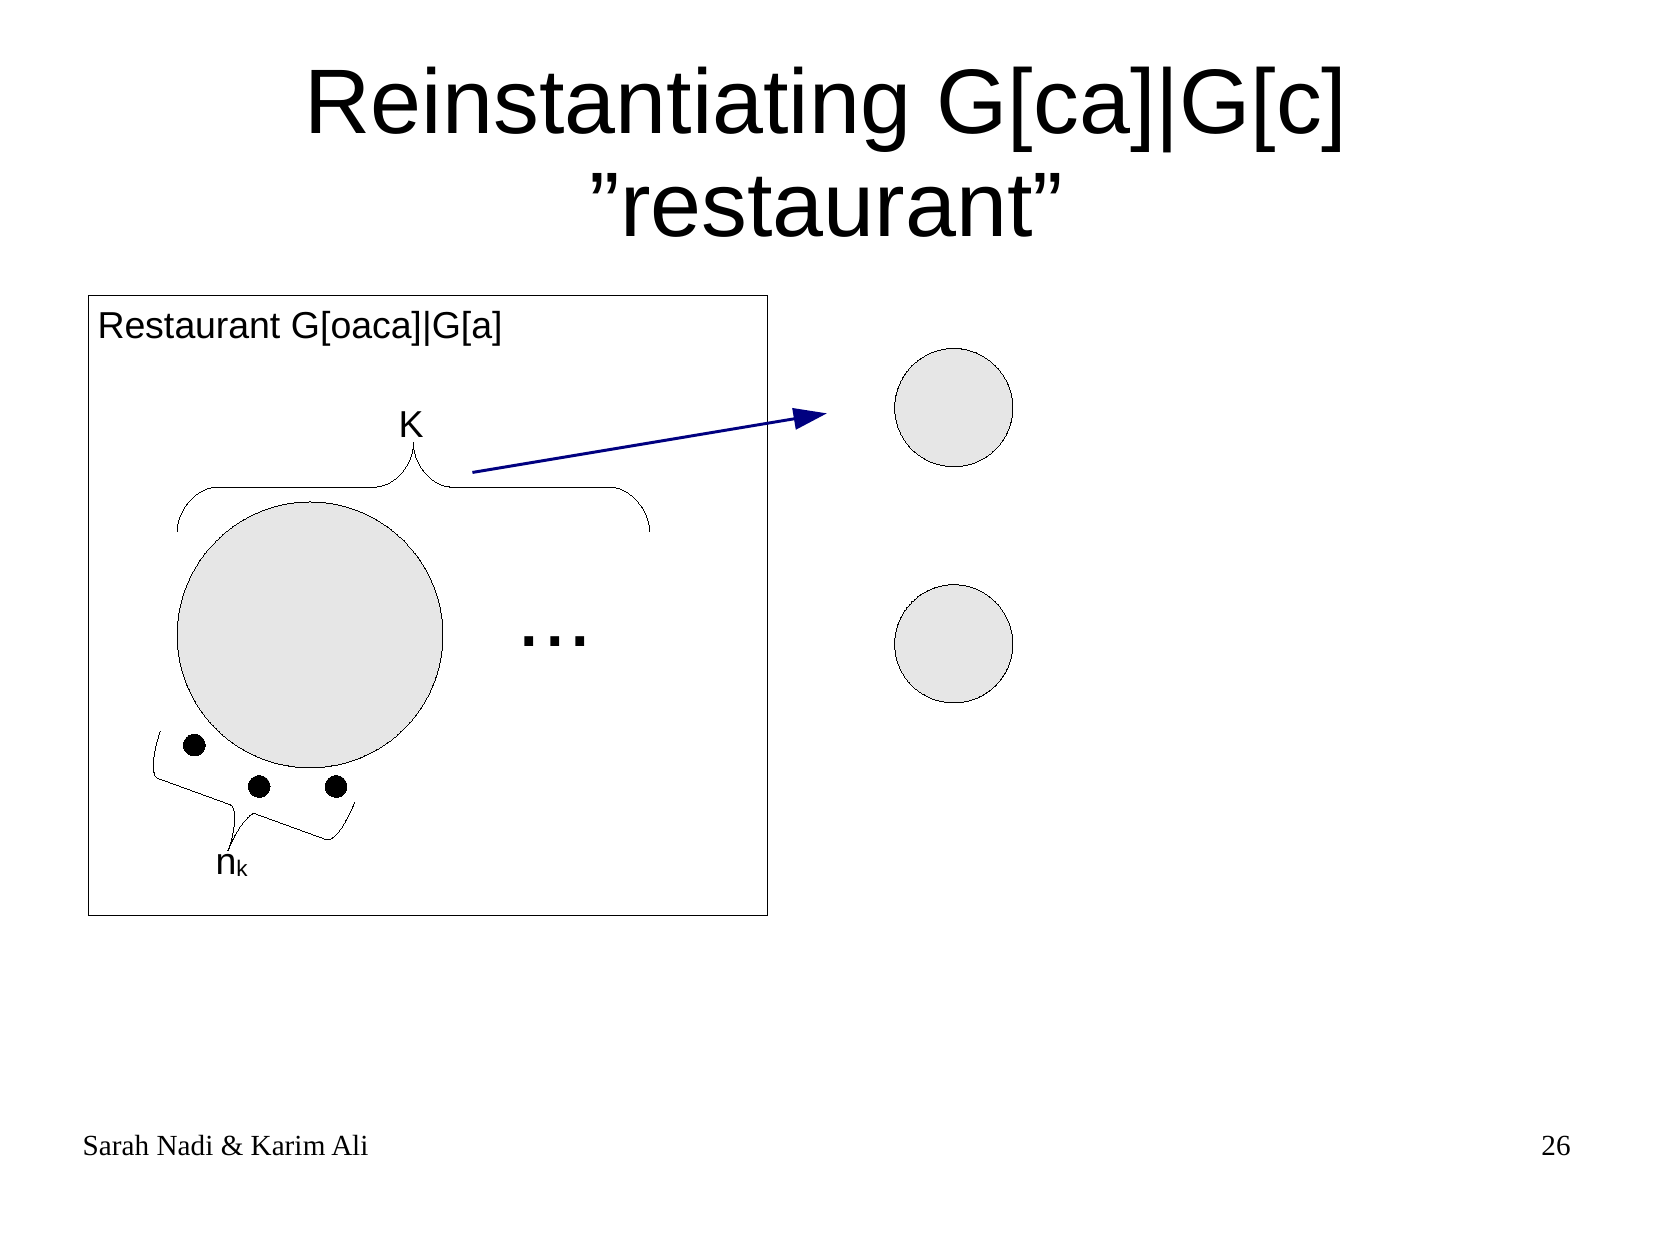

# Reinstantiating G[ca]|G[c] ”restaurant”
Restaurant G[oaca]|G[a]
K
...
nk
Sarah Nadi & Karim Ali
26